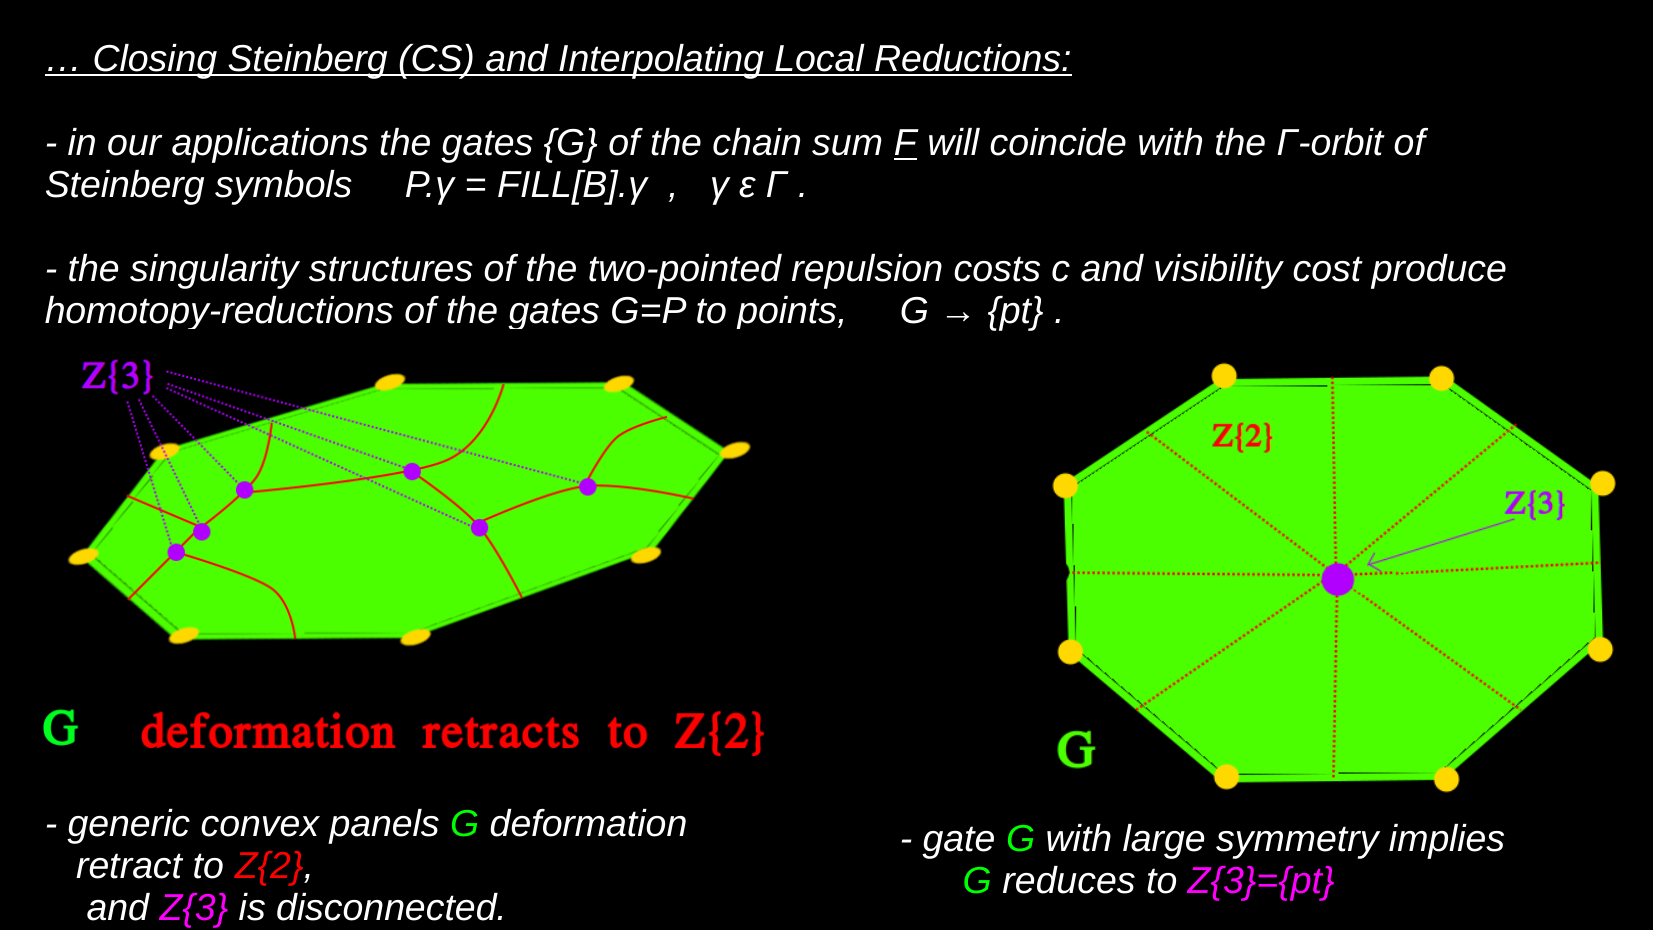

… Closing Steinberg (CS) and Interpolating Local Reductions:
- in our applications the gates {G} of the chain sum F will coincide with the Γ-orbit of Steinberg symbols P.γ = FILL[B].γ , γ ε Γ .
- the singularity structures of the two-pointed repulsion costs c and visibility cost produce homotopy-reductions of the gates G=P to points, G → {pt} .
- generic convex panels G deformation retract to Z{2},
 and Z{3} is disconnected.
- gate G with large symmetry implies G reduces to Z{3}={pt}